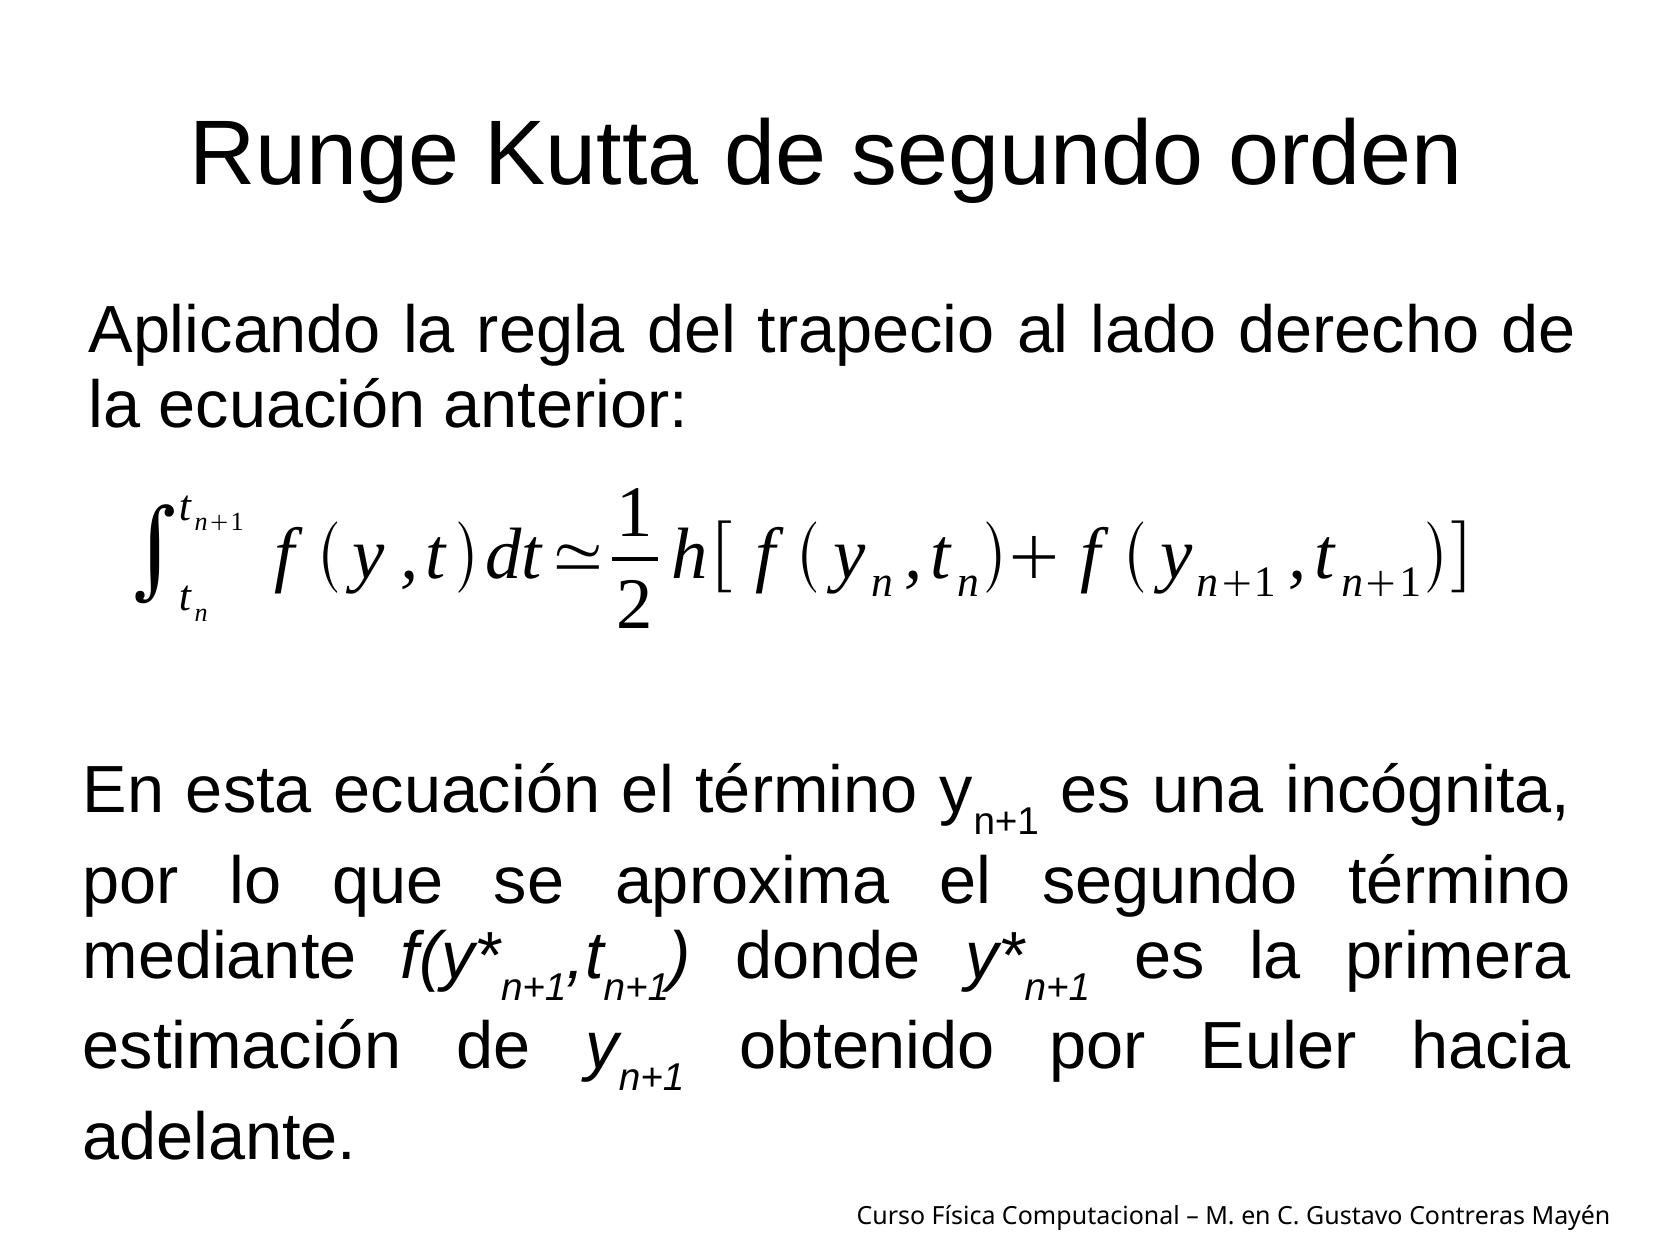

# Runge Kutta de segundo orden
Aplicando la regla del trapecio al lado derecho de la ecuación anterior:
En esta ecuación el término yn+1 es una incógnita, por lo que se aproxima el segundo término mediante f(y*n+1,tn+1) donde y*n+1 es la primera estimación de yn+1 obtenido por Euler hacia adelante.